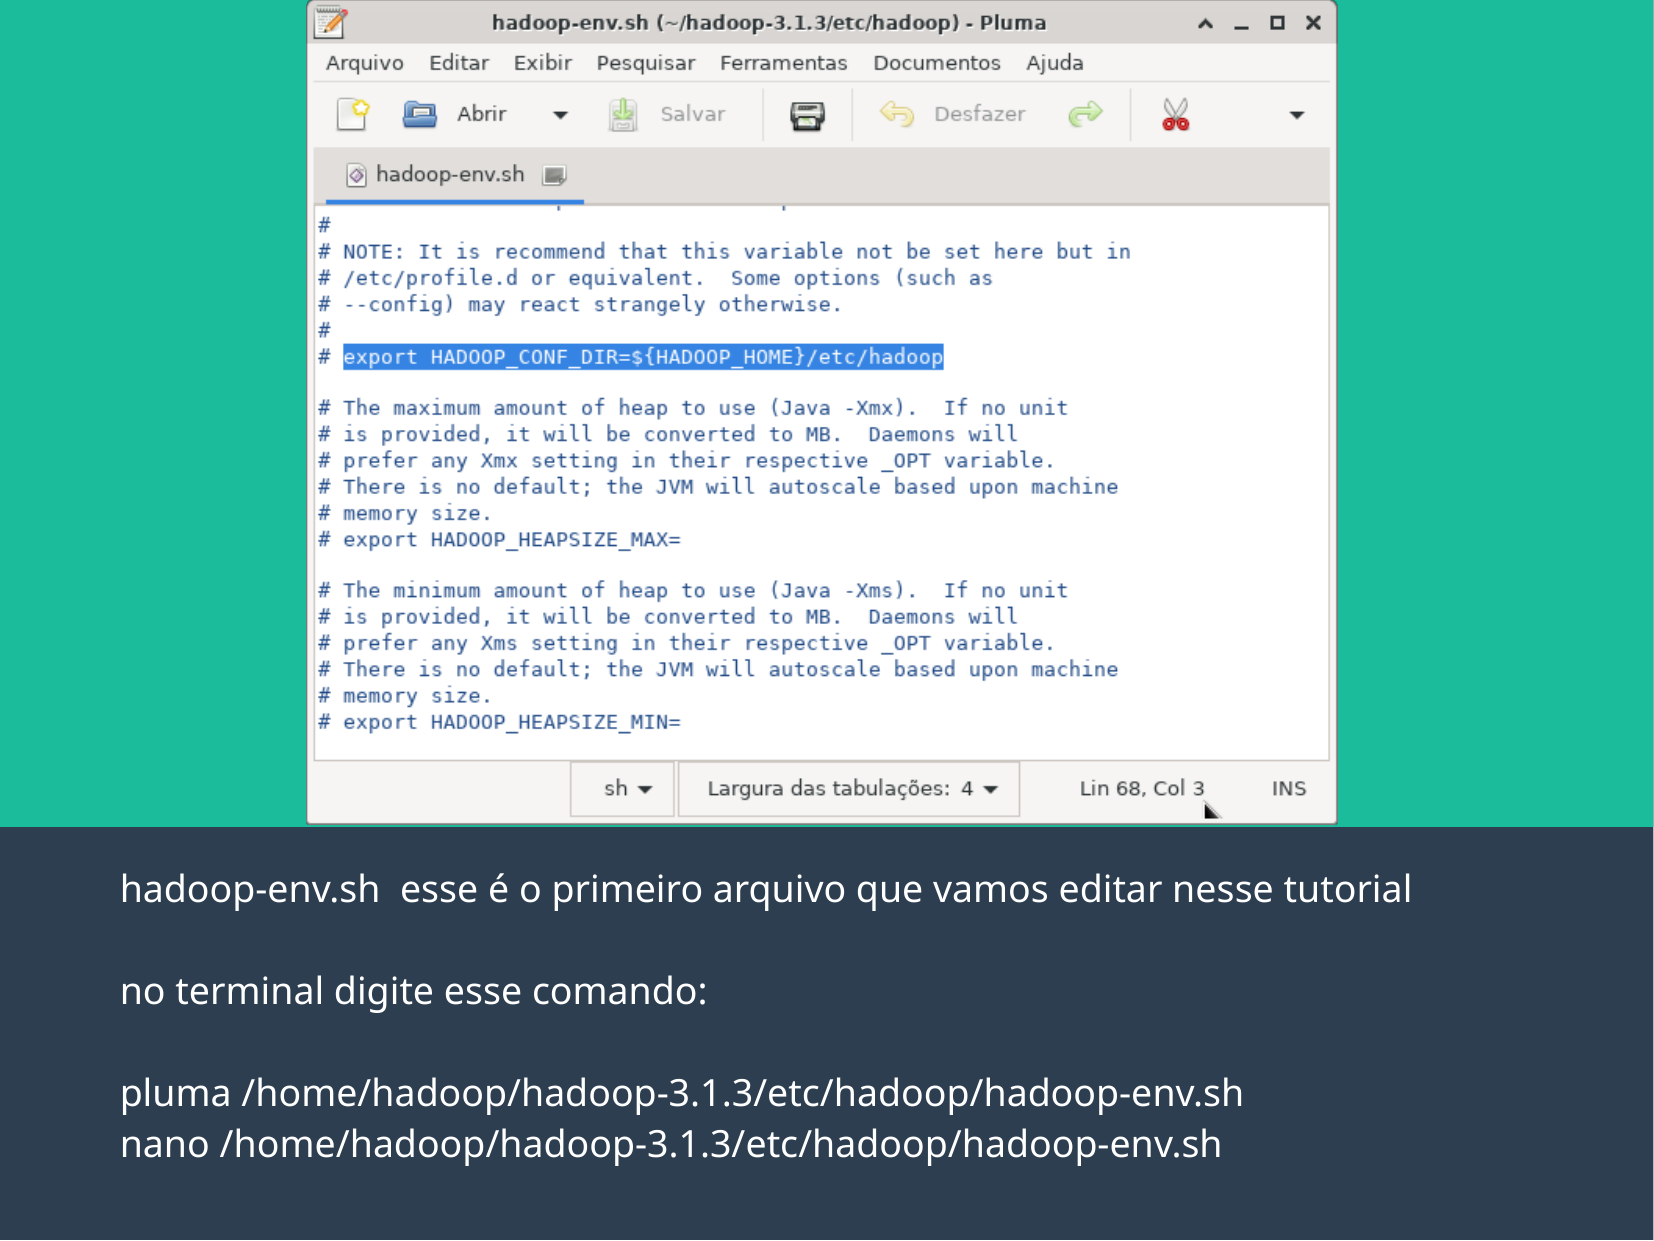

hadoop-env.sh esse é o primeiro arquivo que vamos editar nesse tutorial
no terminal digite esse comando:
pluma /home/hadoop/hadoop-3.1.3/etc/hadoop/hadoop-env.sh
nano /home/hadoop/hadoop-3.1.3/etc/hadoop/hadoop-env.sh